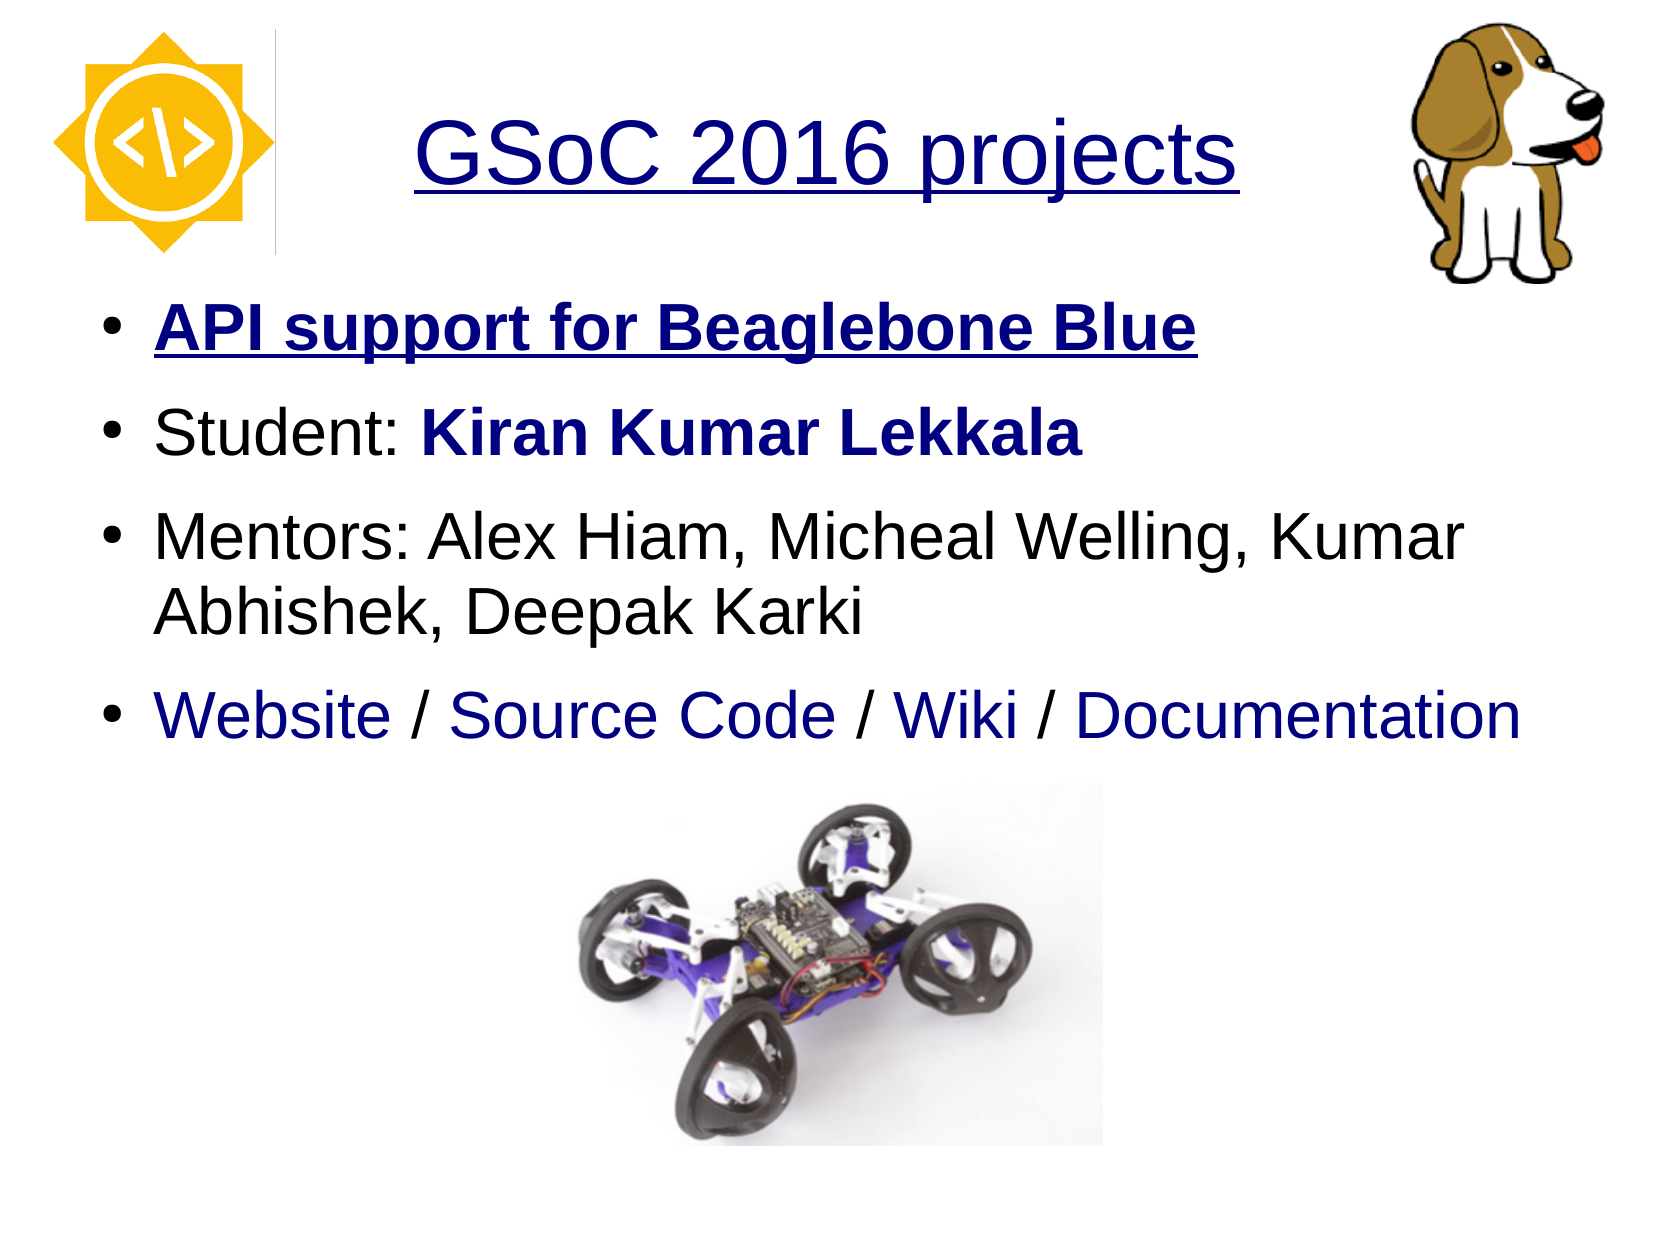

# GSoC 2016 projects
API support for Beaglebone Blue
Student: Kiran Kumar Lekkala
Mentors: Alex Hiam, Micheal Welling, Kumar Abhishek, Deepak Karki
Website / Source Code / Wiki / Documentation